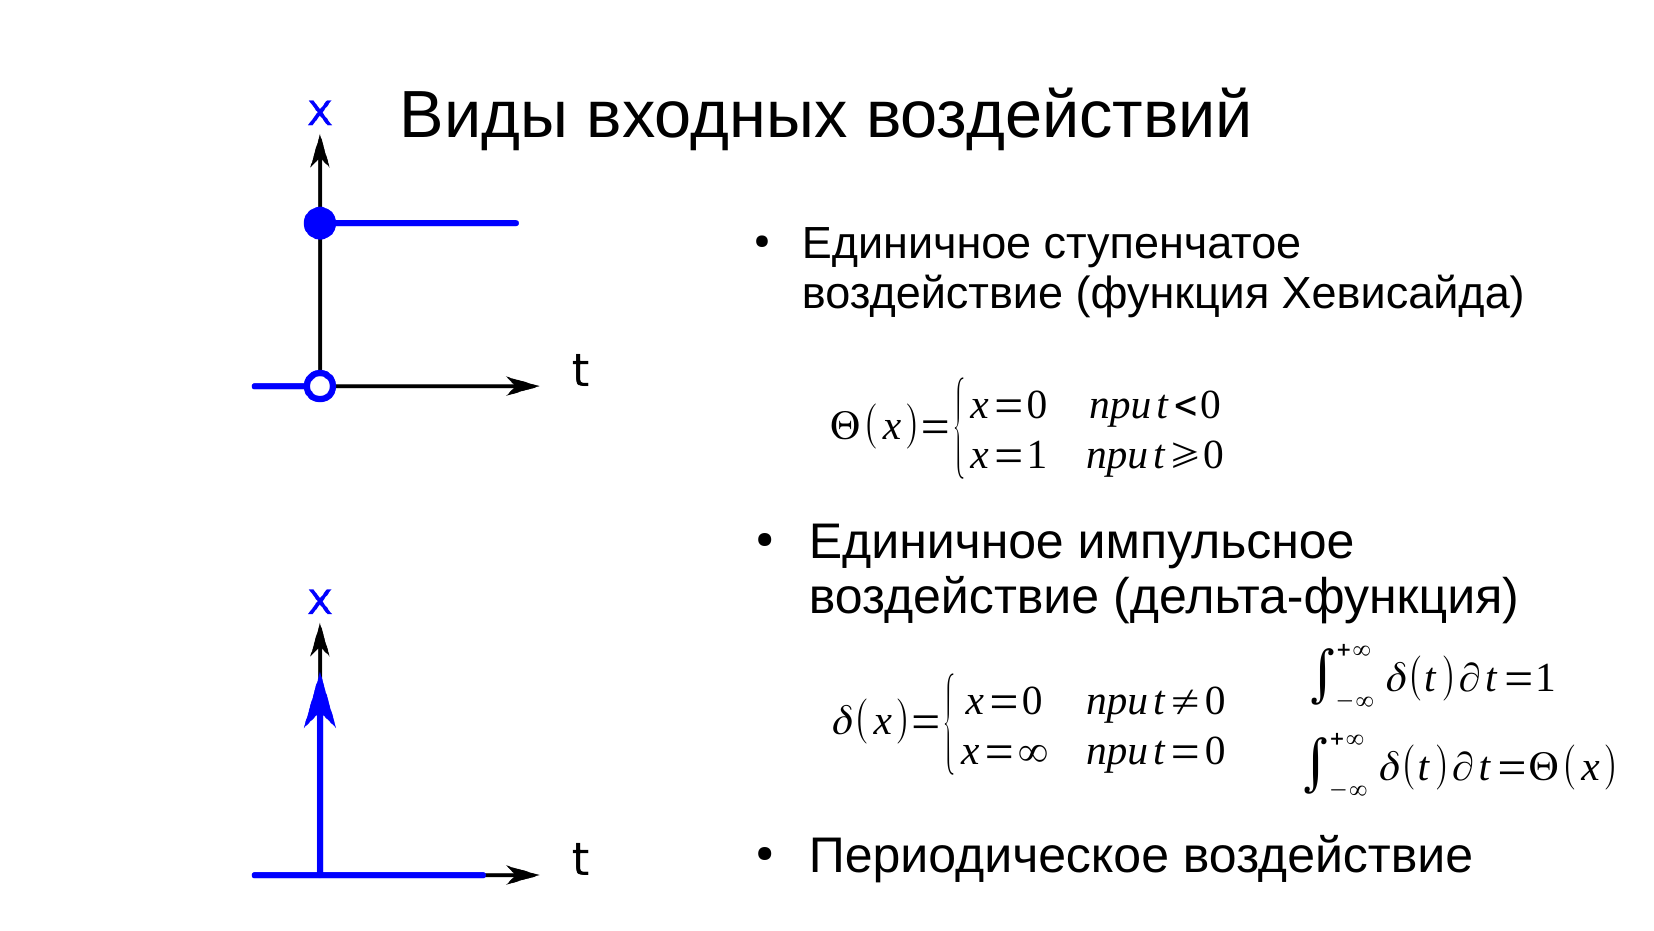

# Виды входных воздействий
Единичное ступенчатое воздействие (функция Хевисайда)
Единичное импульсное воздействие (дельта-функция)
Периодическое воздействие